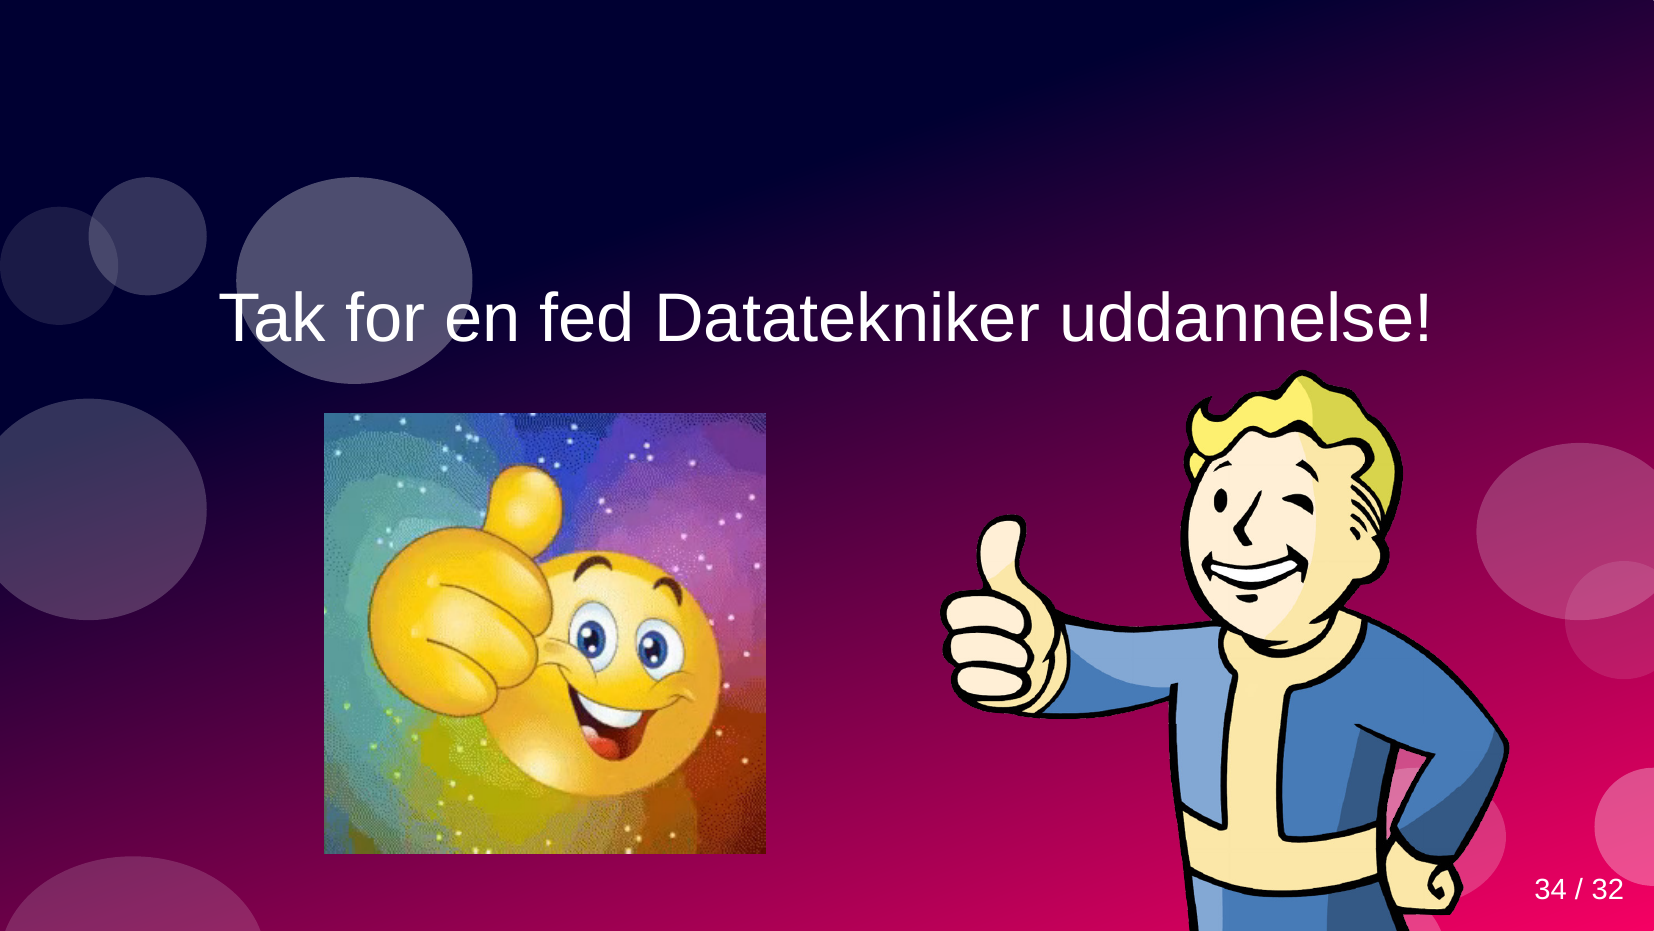

# Tak for en fed Datatekniker uddannelse!
34